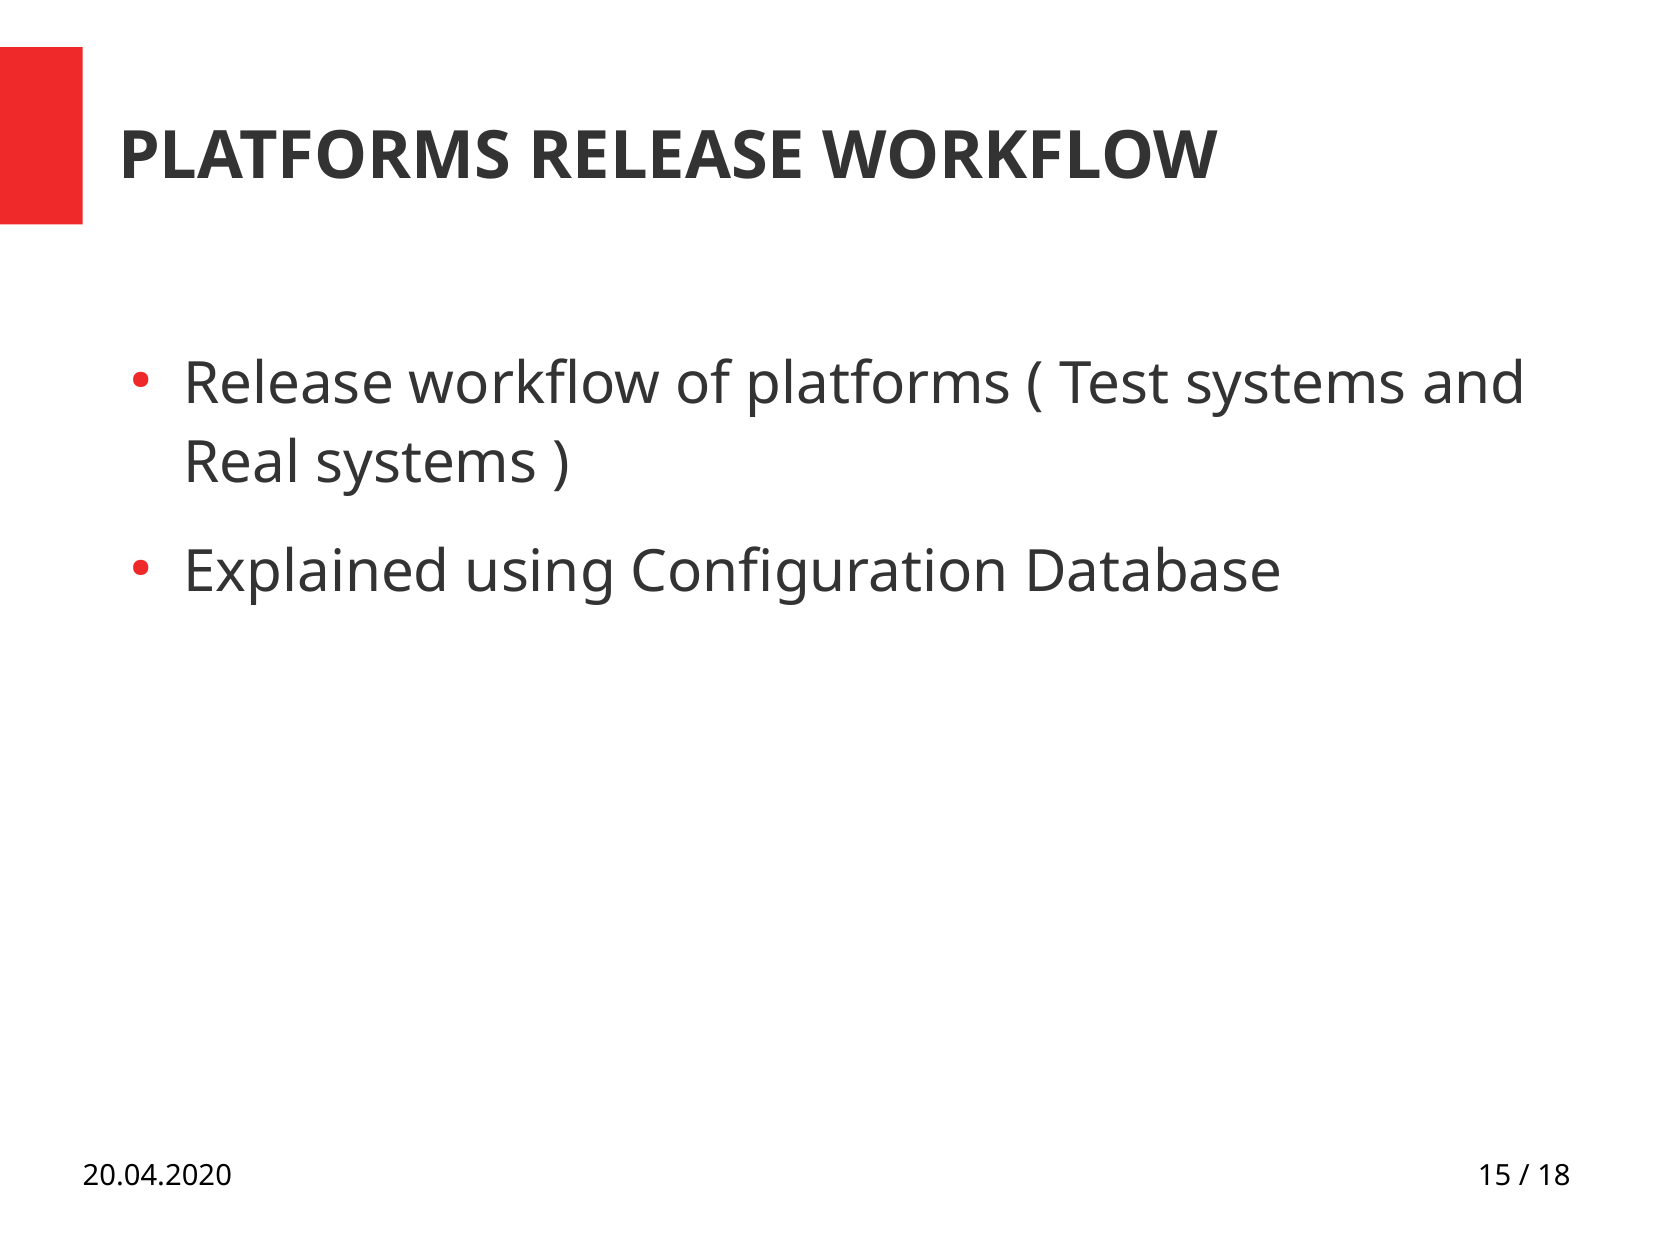

# PLATFORMS RELEASE WORKFLOW
Release workflow of platforms ( Test systems and Real systems )
Explained using Configuration Database
20.04.2020
15